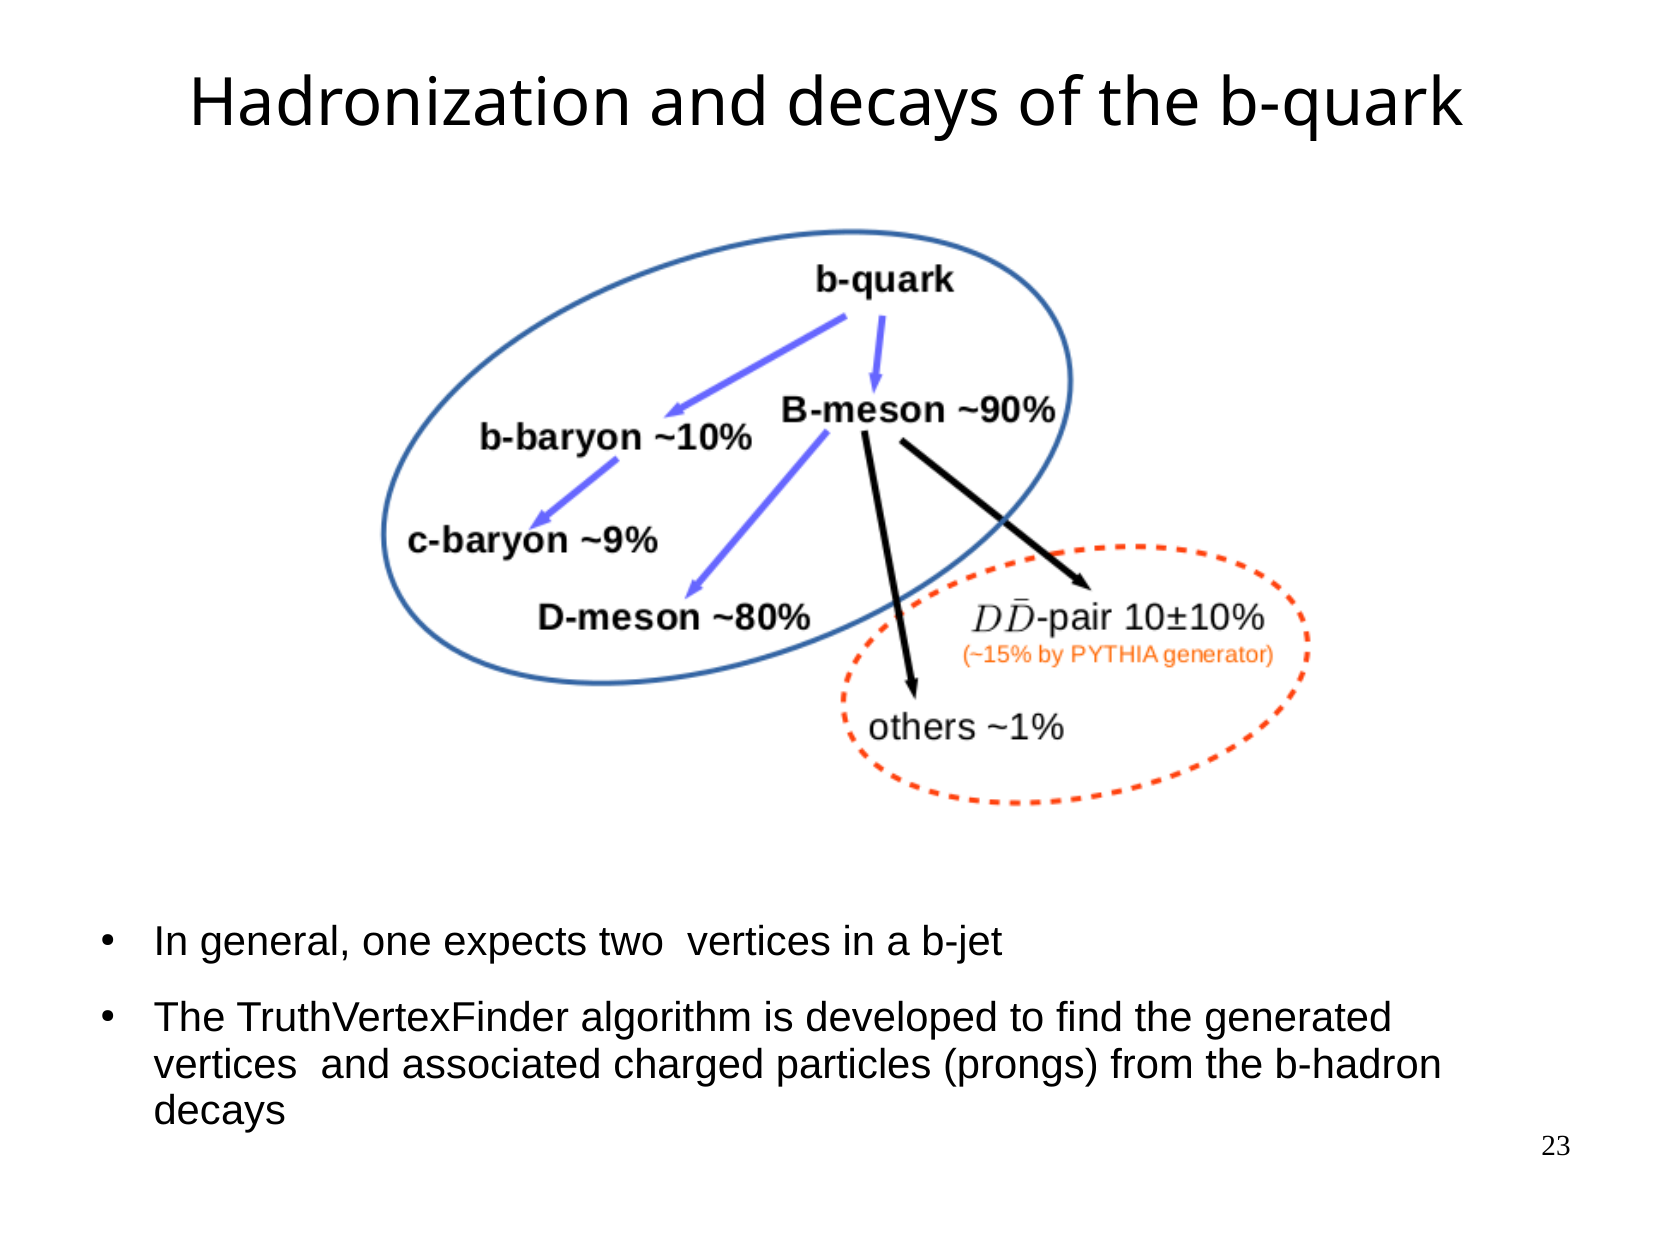

# Hadronization and decays of the b-quark
In general, one expects two vertices in a b-jet
The TruthVertexFinder algorithm is developed to find the generated vertices and associated charged particles (prongs) from the b-hadron decays
23